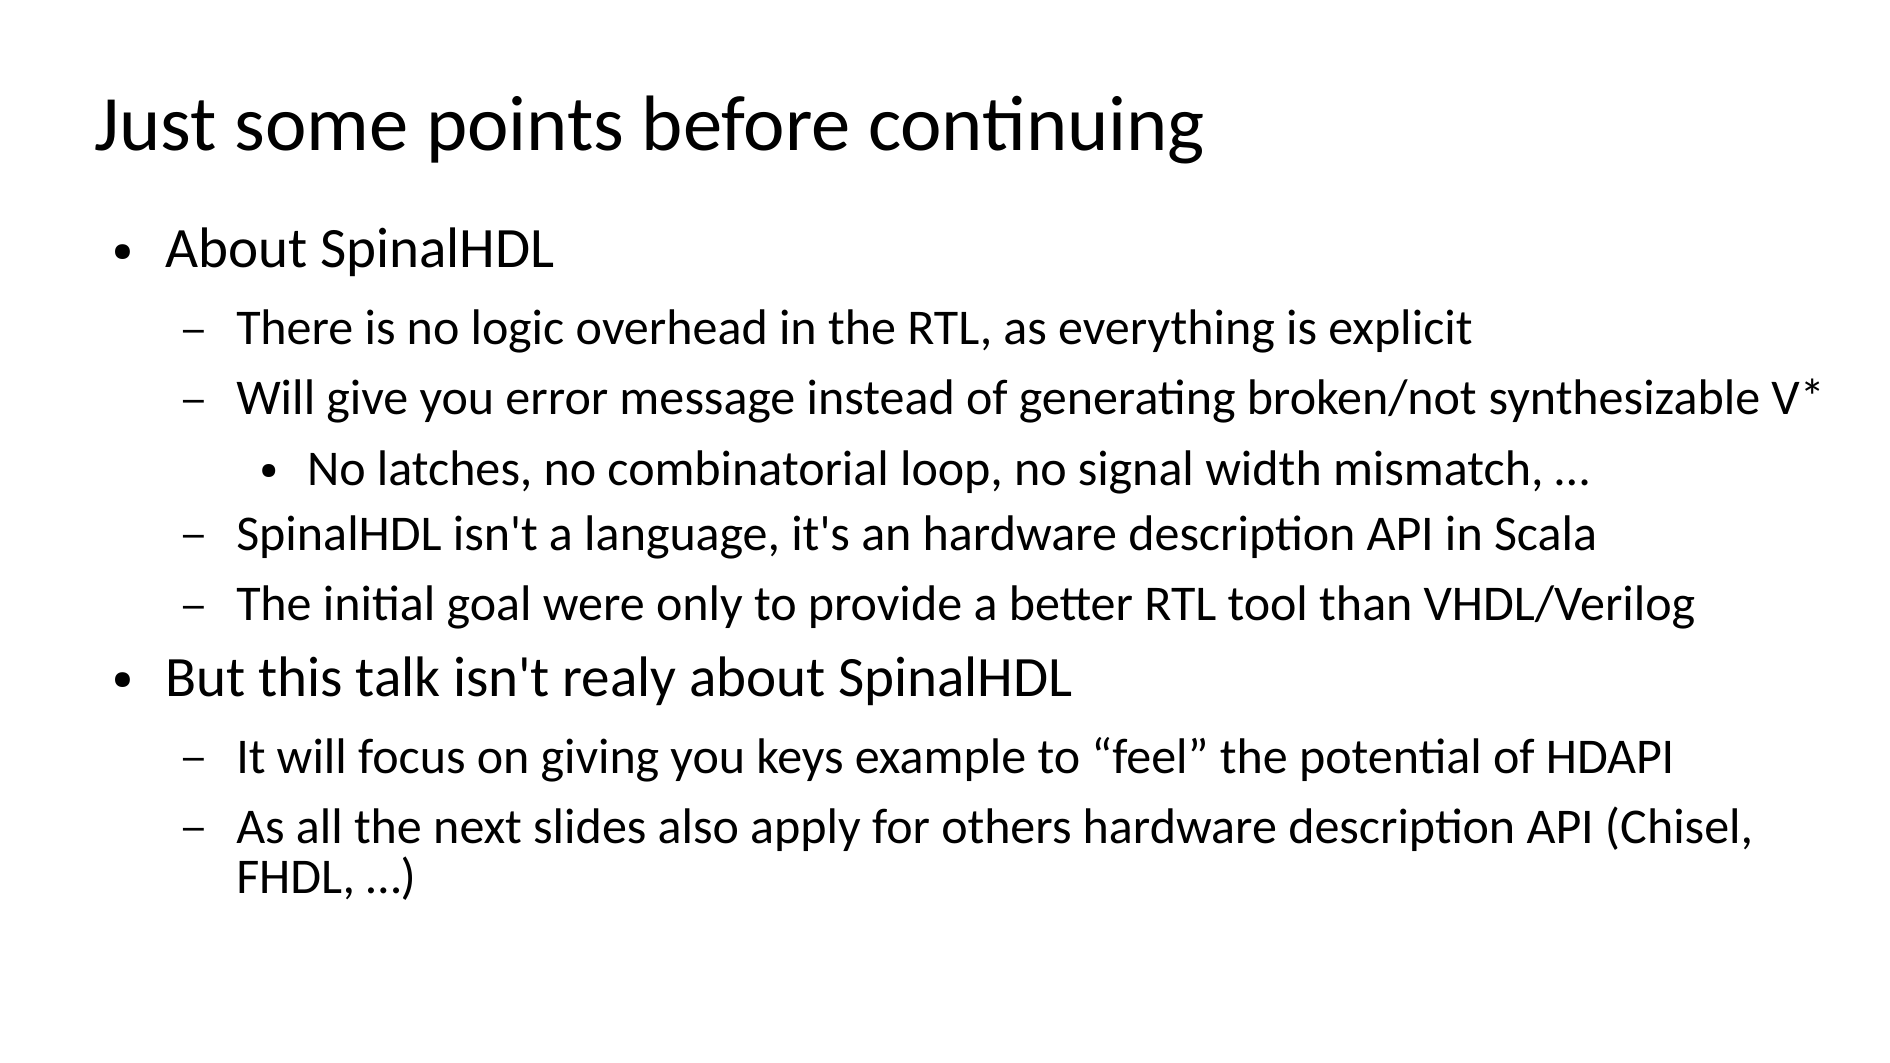

# Just some points before continuing
About SpinalHDL
There is no logic overhead in the RTL, as everything is explicit
Will give you error message instead of generating broken/not synthesizable V*
No latches, no combinatorial loop, no signal width mismatch, …
SpinalHDL isn't a language, it's an hardware description API in Scala
The initial goal were only to provide a better RTL tool than VHDL/Verilog
But this talk isn't realy about SpinalHDL
It will focus on giving you keys example to “feel” the potential of HDAPI
As all the next slides also apply for others hardware description API (Chisel, FHDL, …)